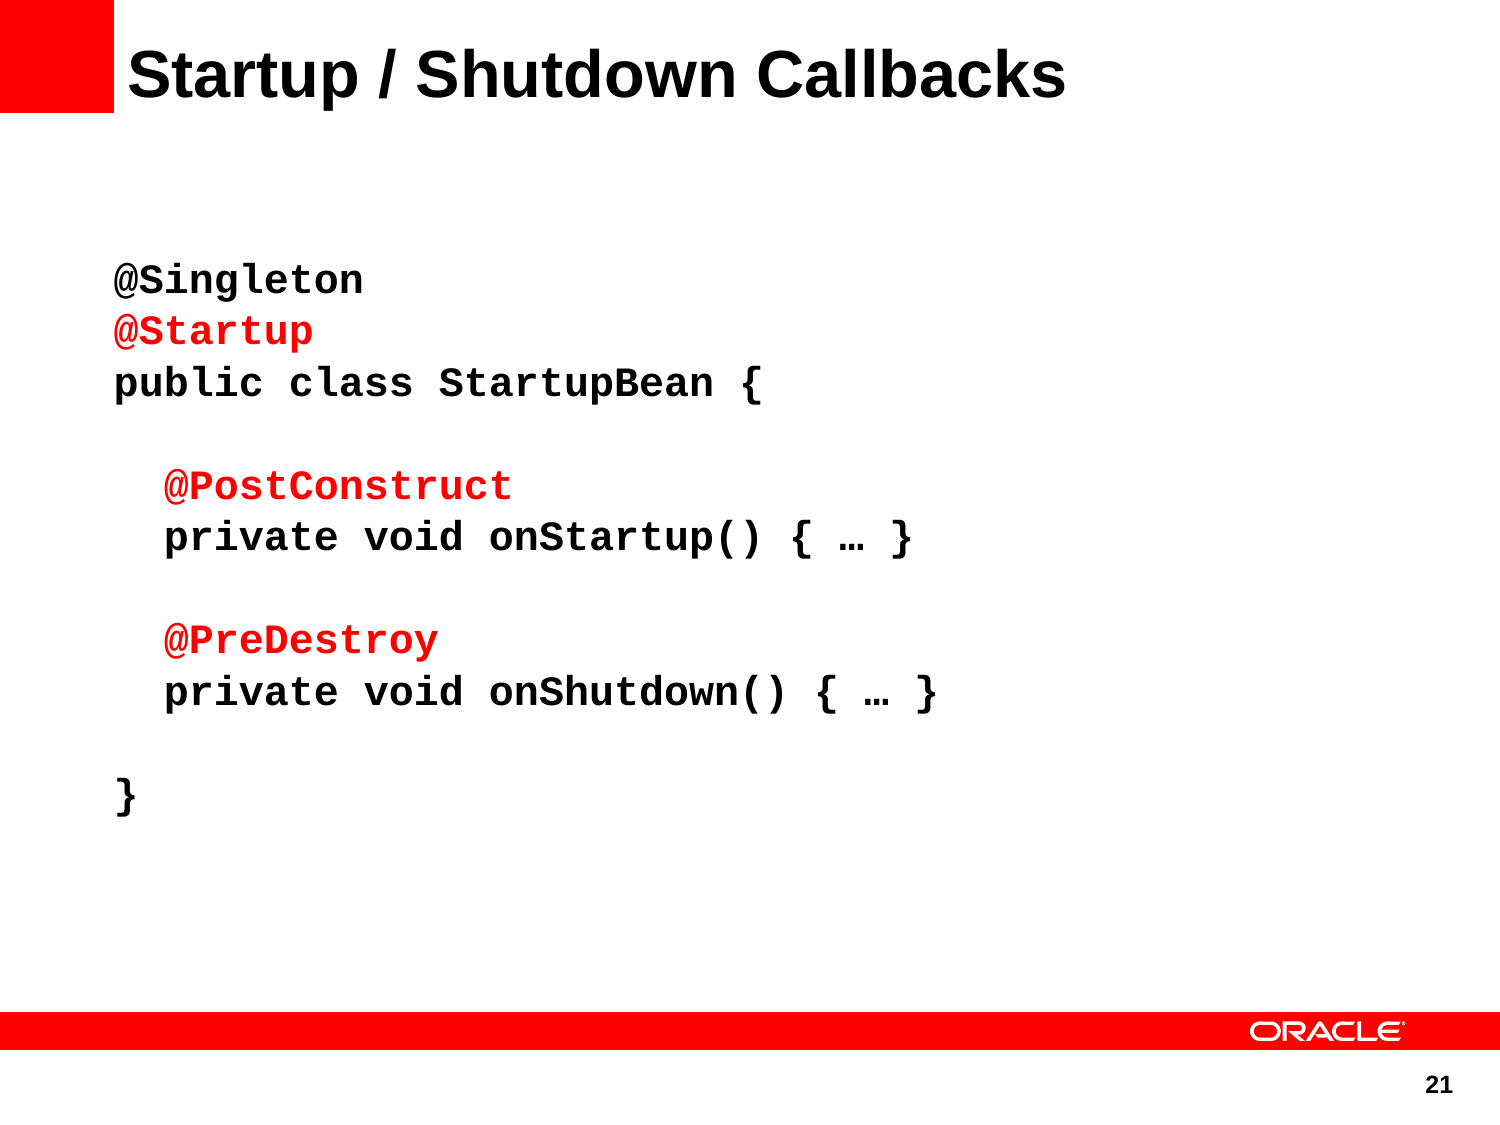

# Startup / Shutdown Callbacks
@Singleton
@Startup
public class StartupBean {
 @PostConstruct
 private void onStartup() { … }
 @PreDestroy
 private void onShutdown() { … }
}